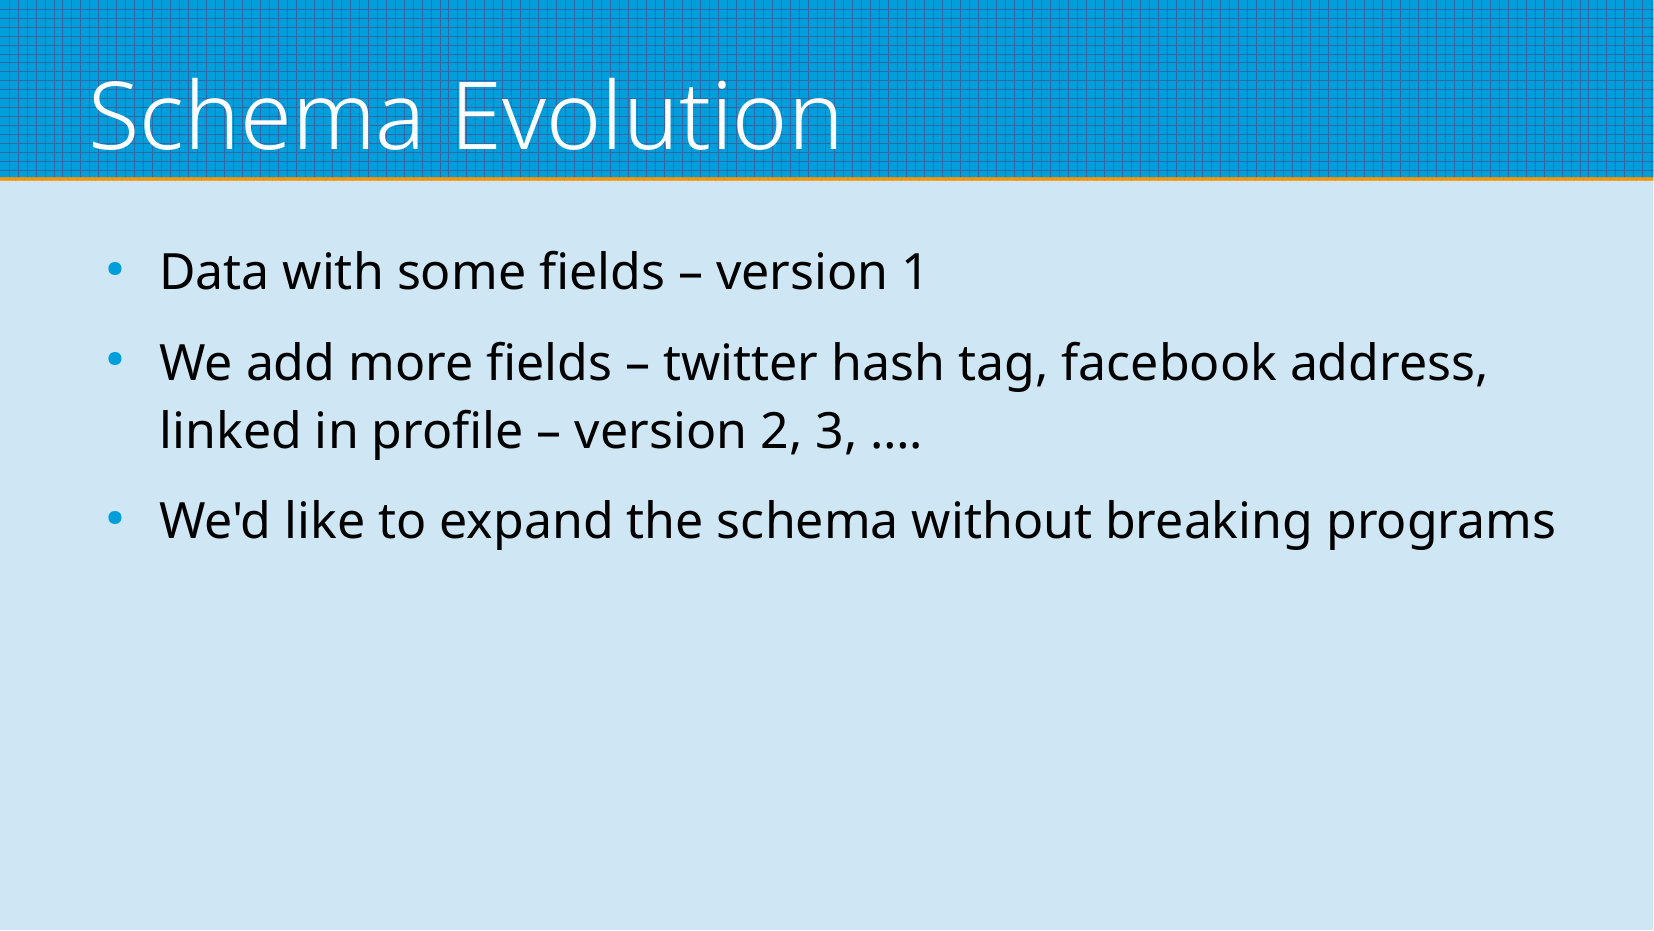

# Schema Evolution
Data with some fields – version 1
We add more fields – twitter hash tag, facebook address, linked in profile – version 2, 3, ….
We'd like to expand the schema without breaking programs